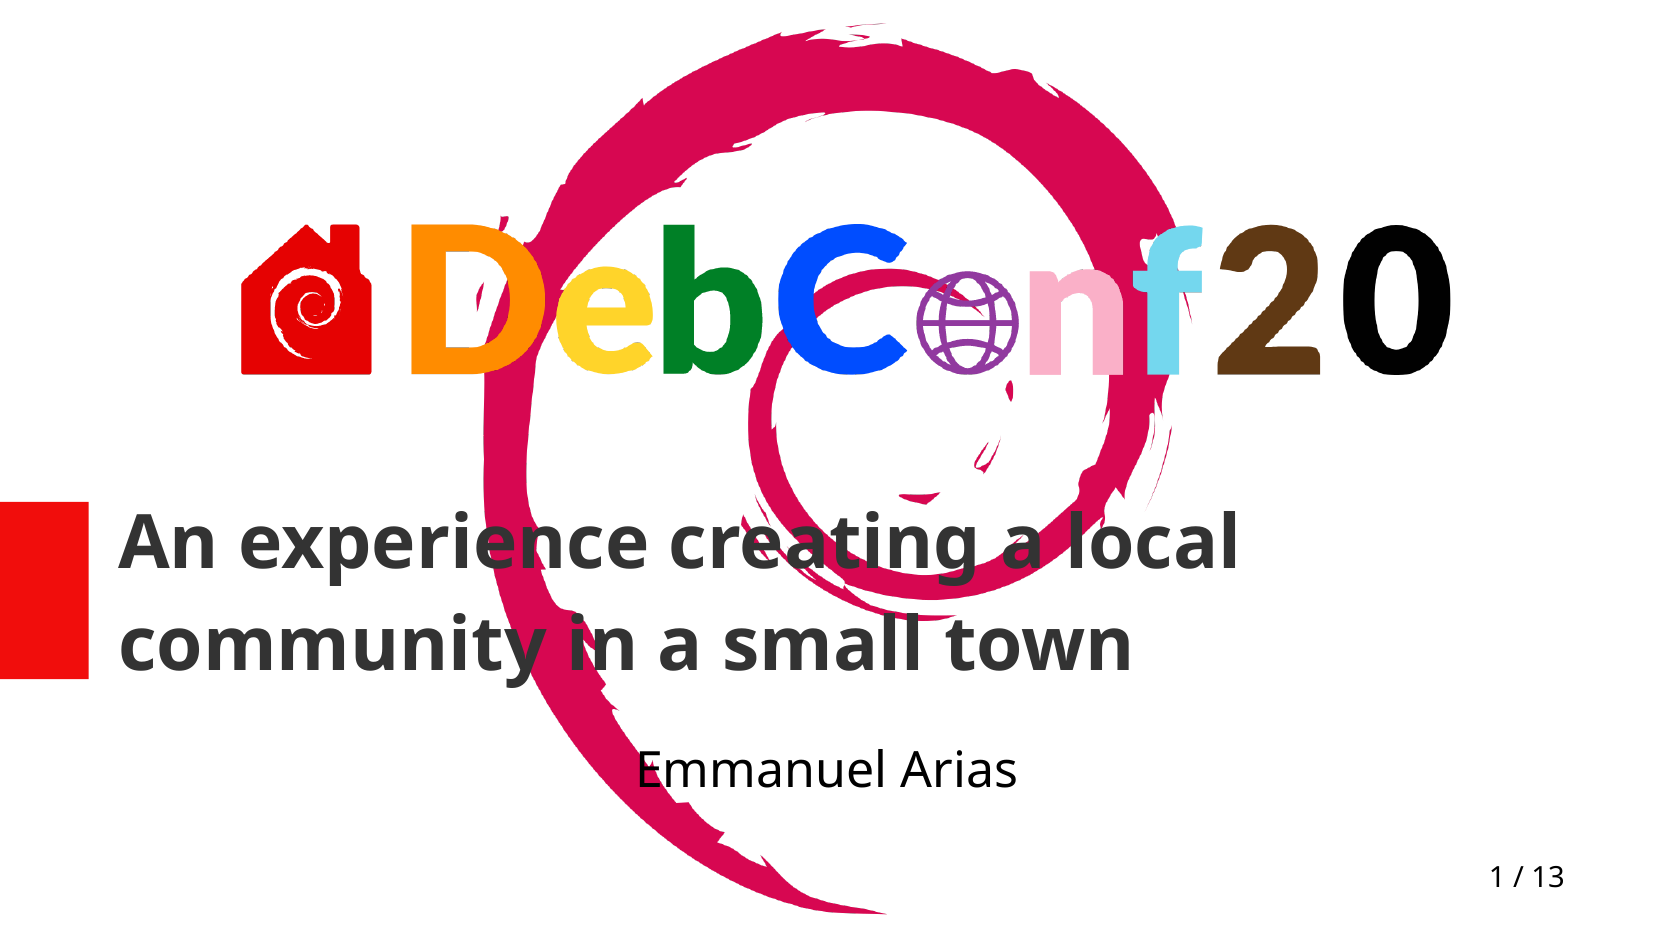

# An experience creating a local community in a small town
Emmanuel Arias
1